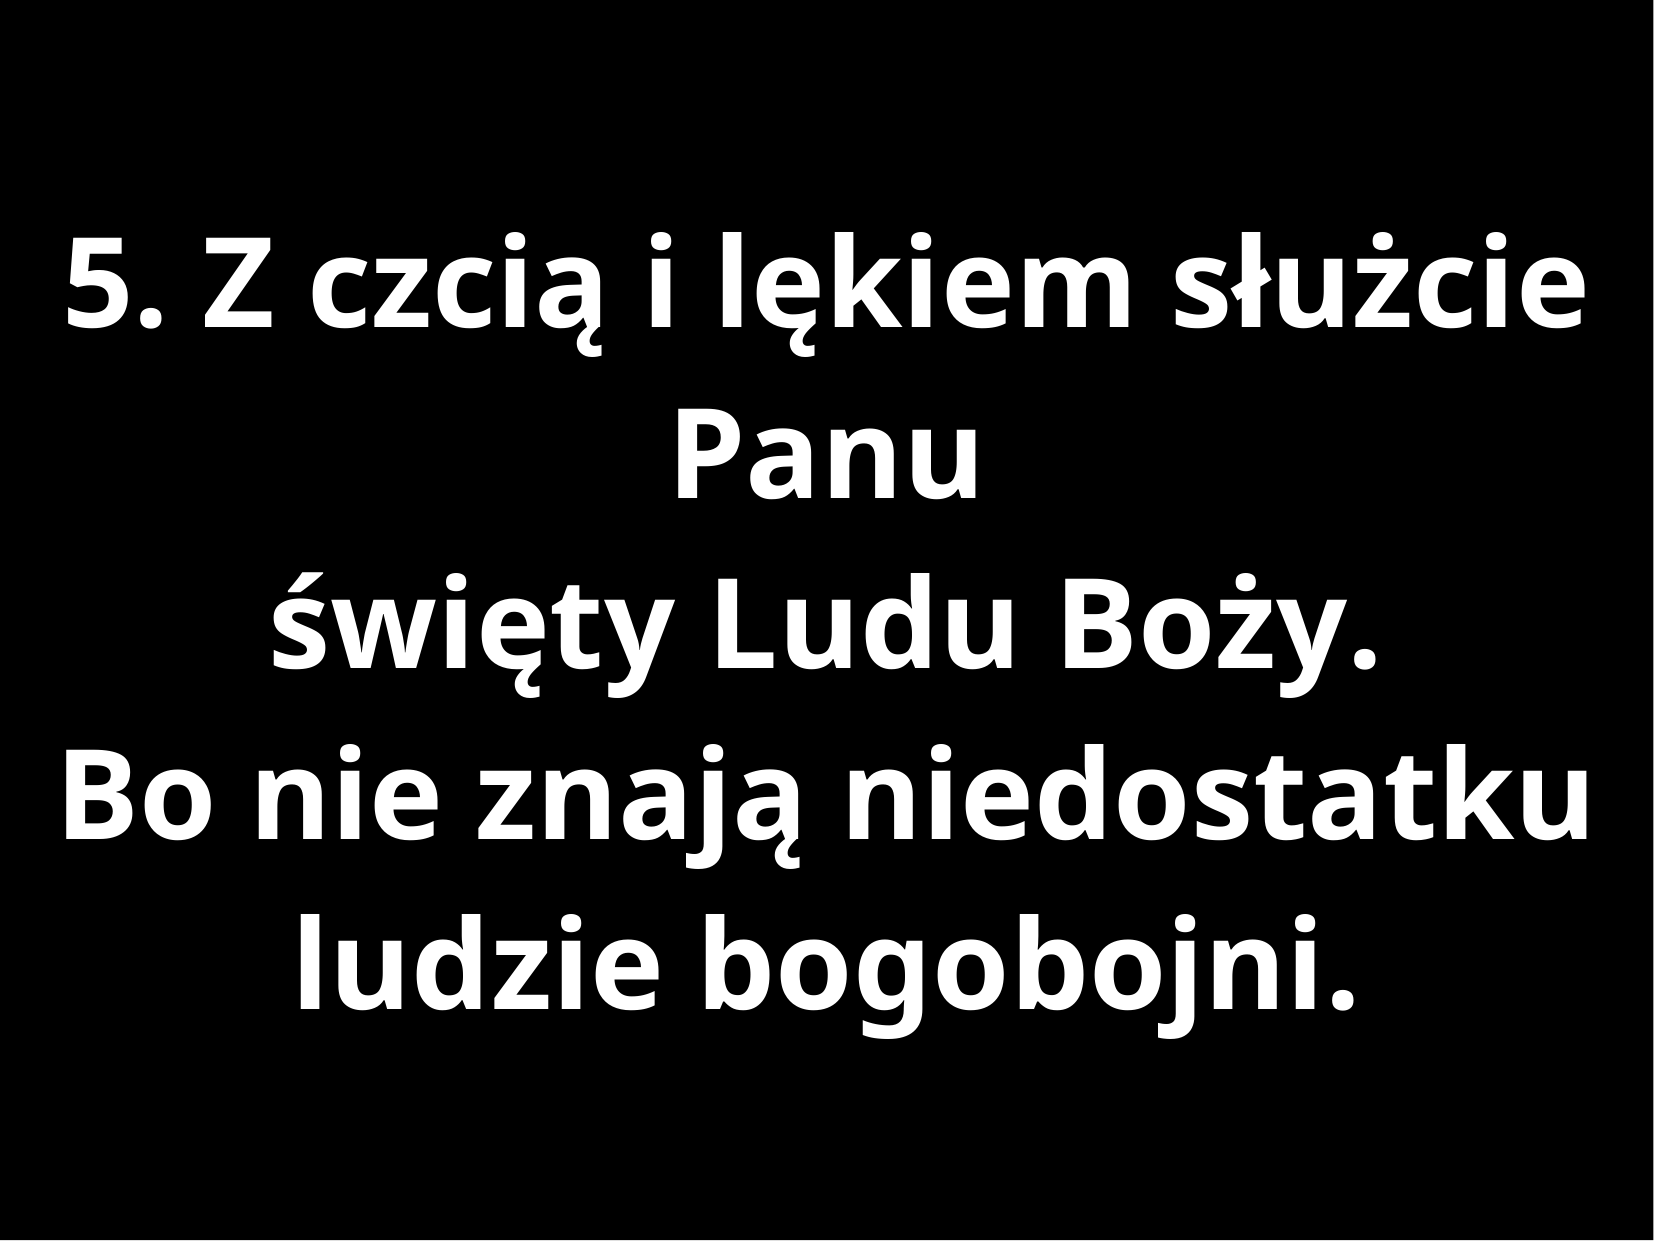

# 5. Z czcią i lękiem służcie Panu święty Ludu Boży. Bo nie znają niedostatku ludzie bogobojni.